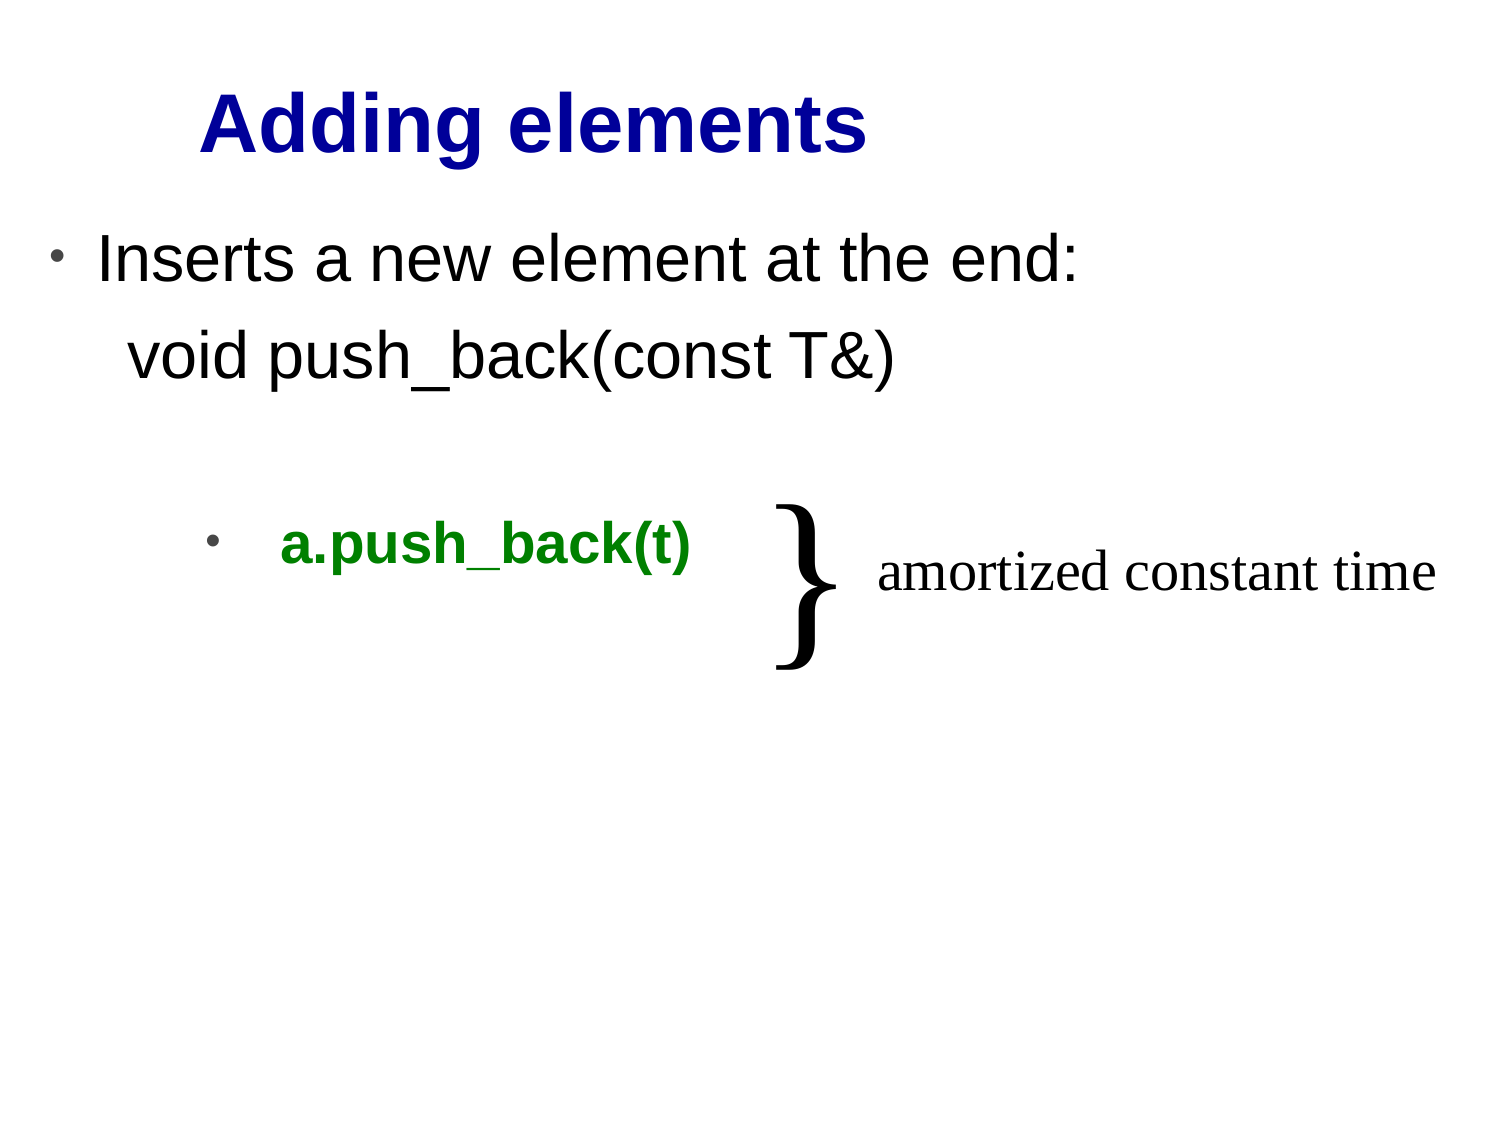

# Adding elements
Inserts a new element at the end:
void push_back(const T&)
a.push_back(t)
}
amortized constant time